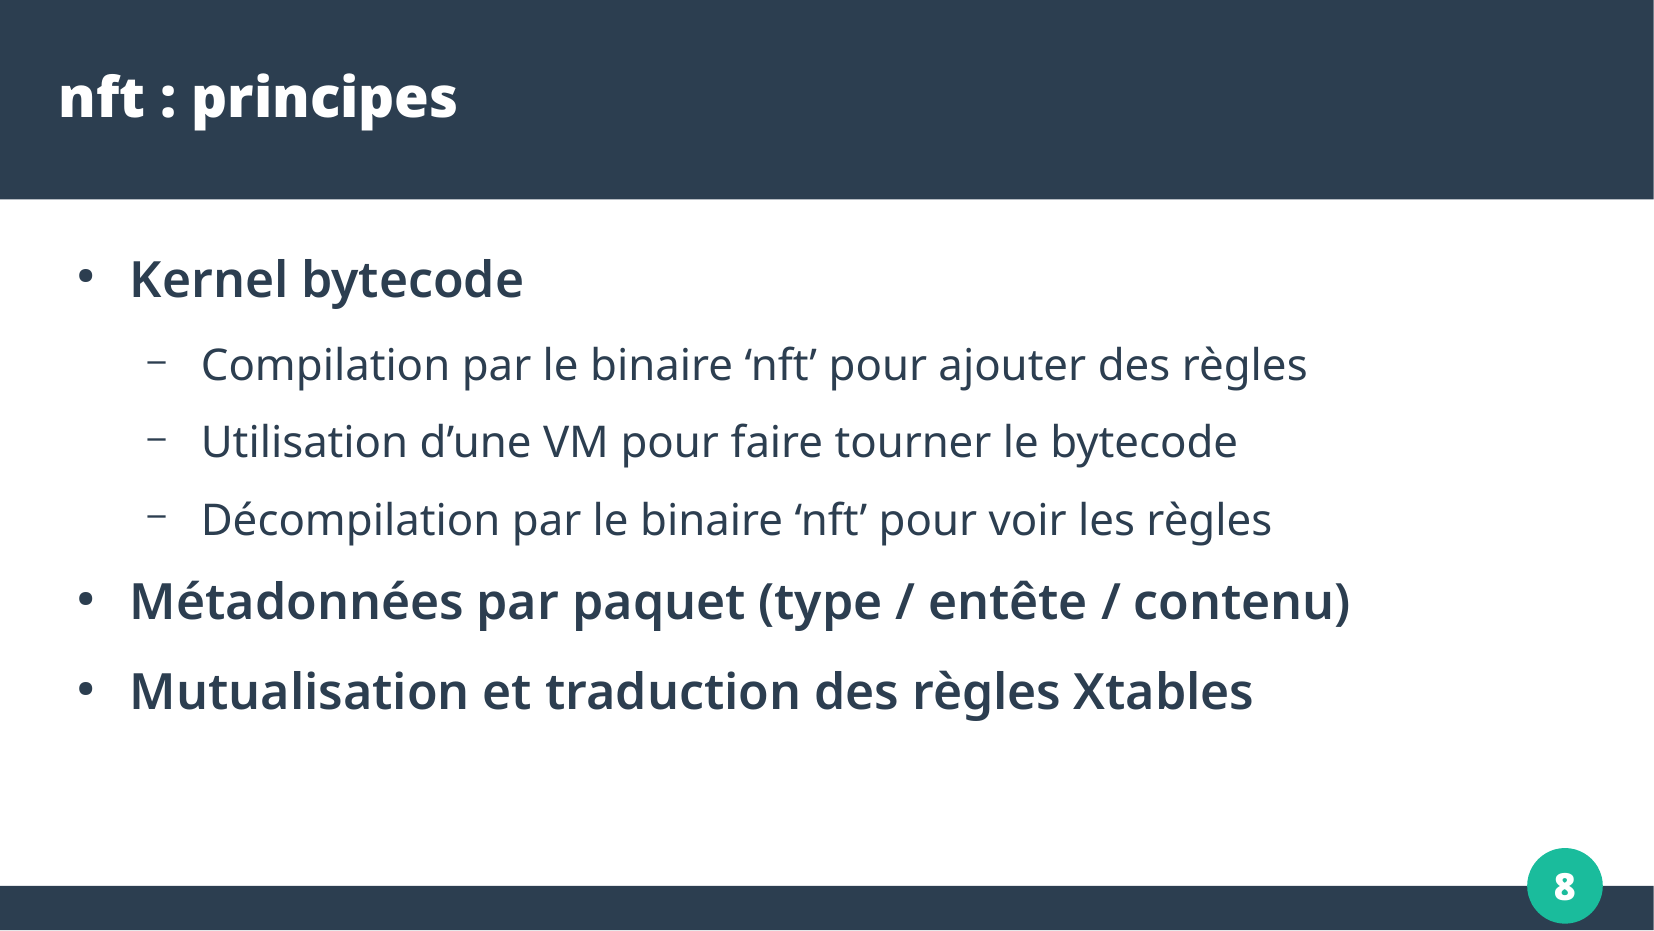

# nft : principes
Kernel bytecode
Compilation par le binaire ‘nft’ pour ajouter des règles
Utilisation d’une VM pour faire tourner le bytecode
Décompilation par le binaire ‘nft’ pour voir les règles
Métadonnées par paquet (type / entête / contenu)
Mutualisation et traduction des règles Xtables